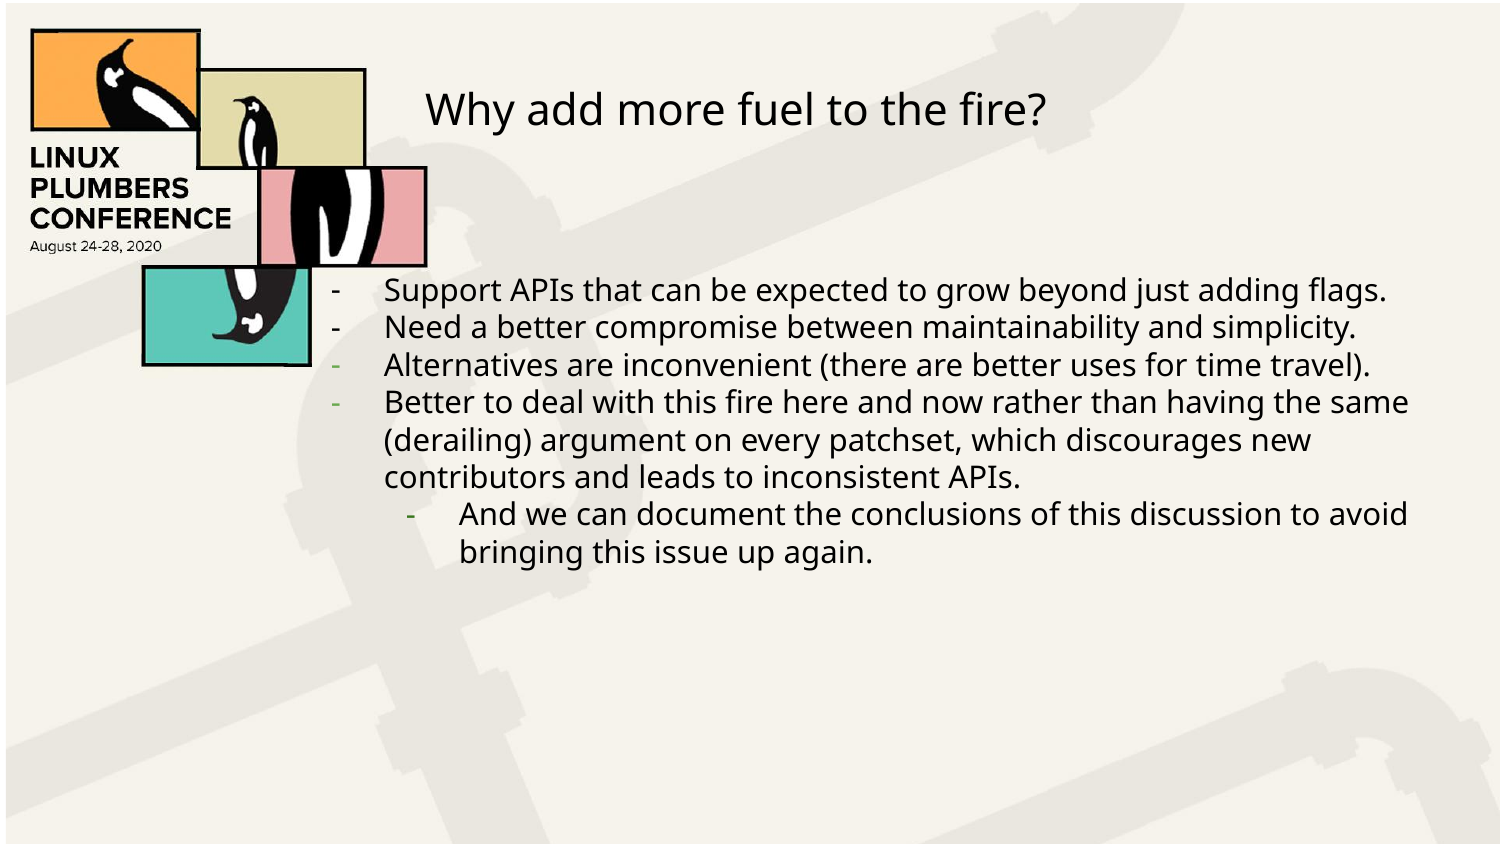

# Why add more fuel to the fire?
Support APIs that can be expected to grow beyond just adding flags.
Need a better compromise between maintainability and simplicity.
Alternatives are inconvenient (there are better uses for time travel).
Better to deal with this fire here and now rather than having the same (derailing) argument on every patchset, which discourages new contributors and leads to inconsistent APIs.
And we can document the conclusions of this discussion to avoid bringing this issue up again.